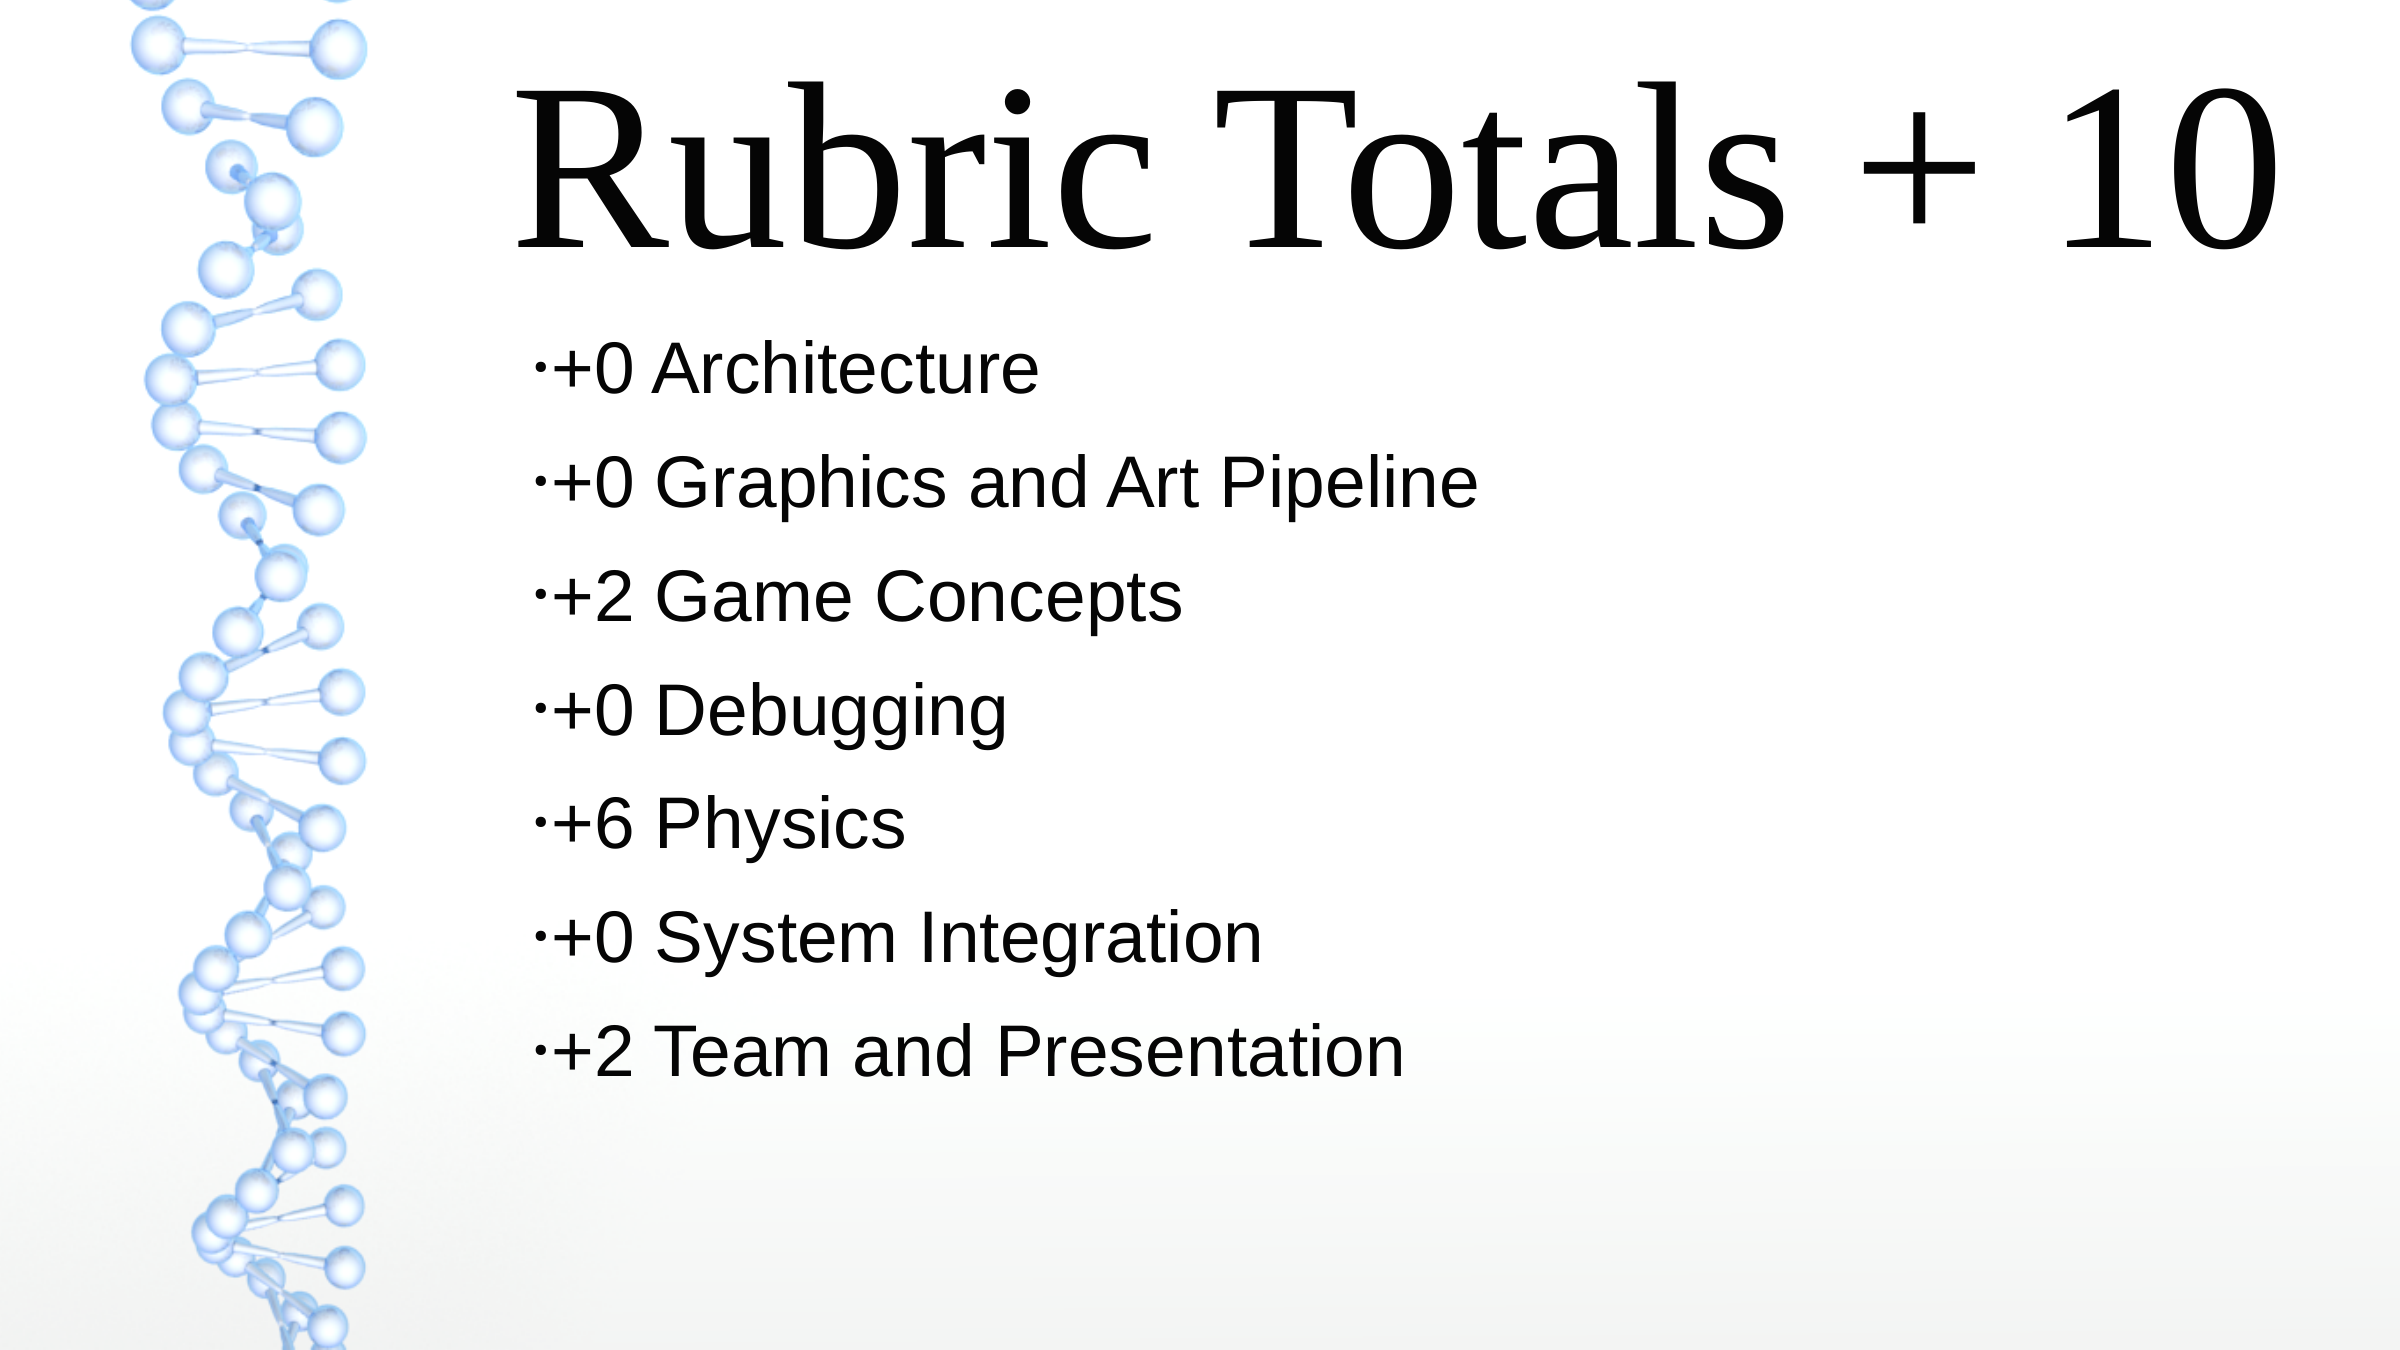

# Rubric Totals + 10
+0 Architecture
+0 Graphics and Art Pipeline
+2 Game Concepts
+0 Debugging
+6 Physics
+0 System Integration
+2 Team and Presentation